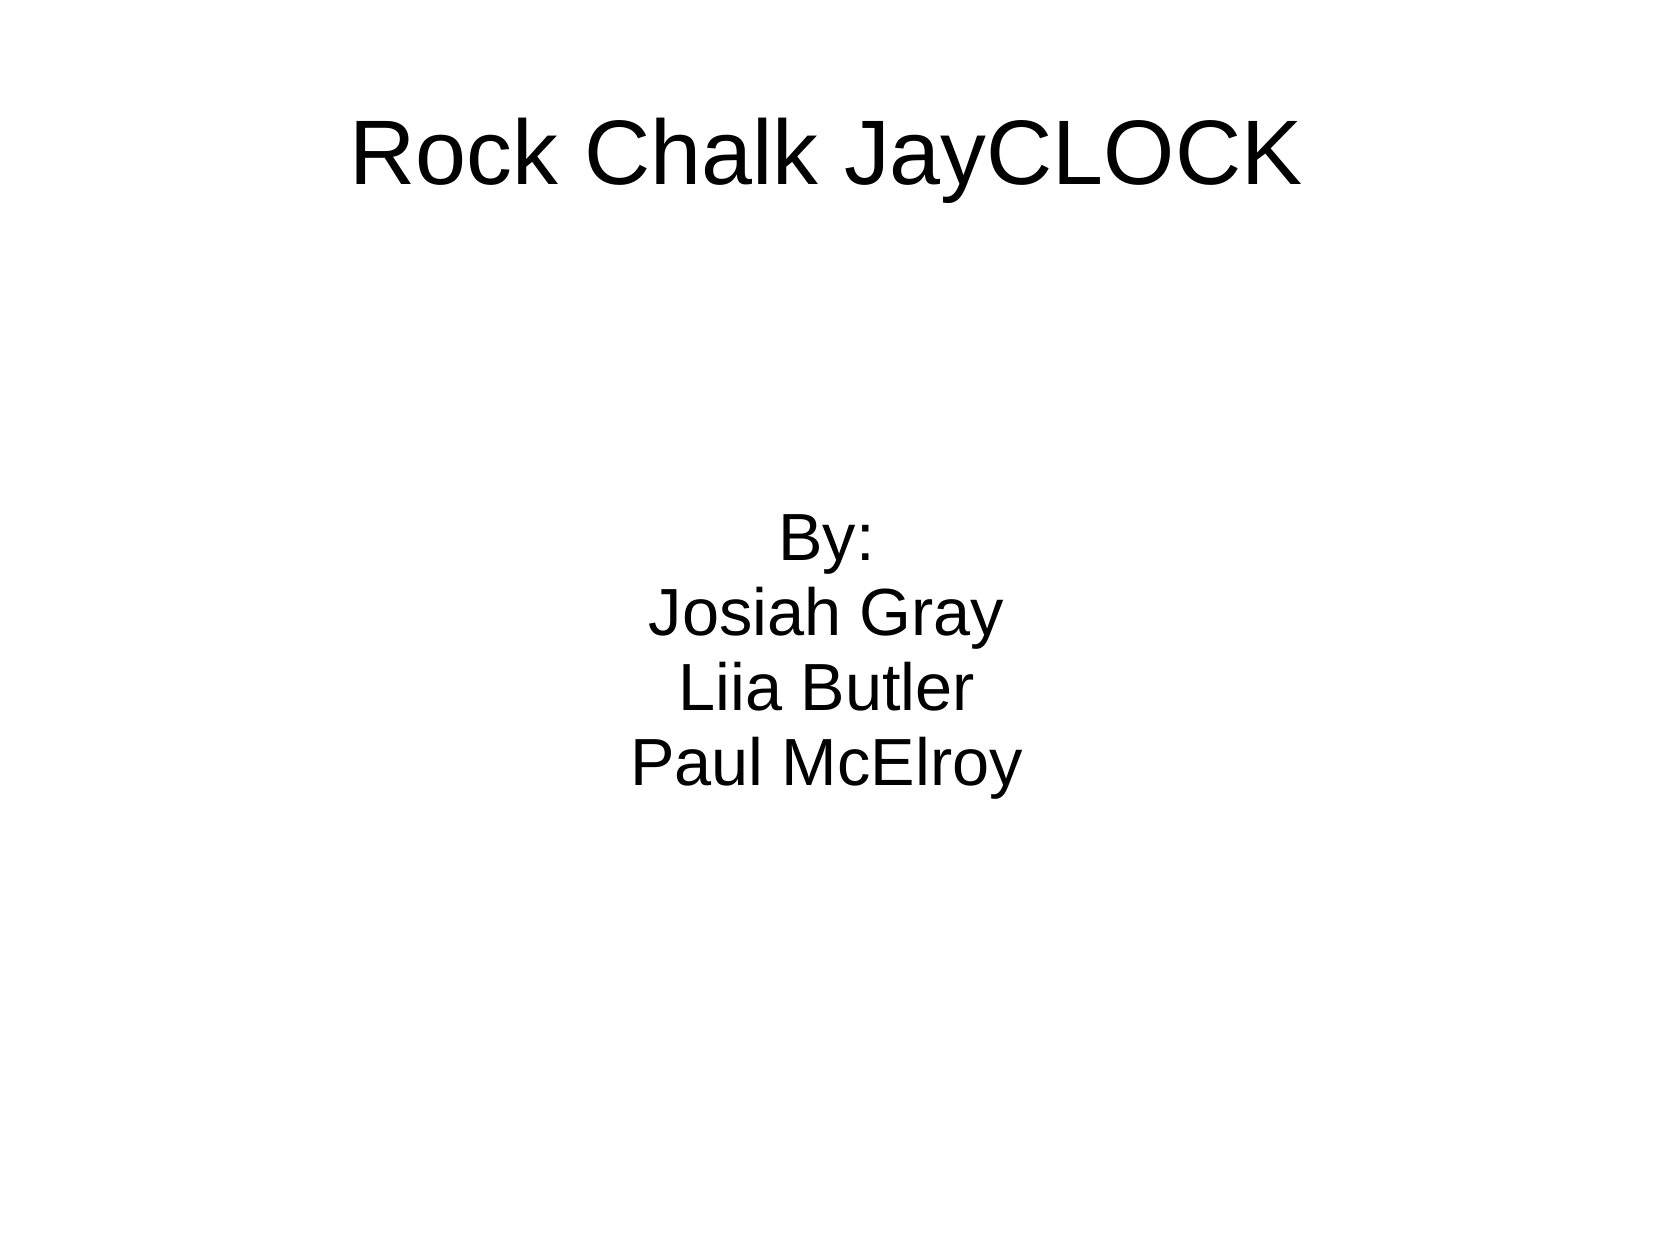

# Rock Chalk JayCLOCK
By:
Josiah Gray
Liia Butler
Paul McElroy